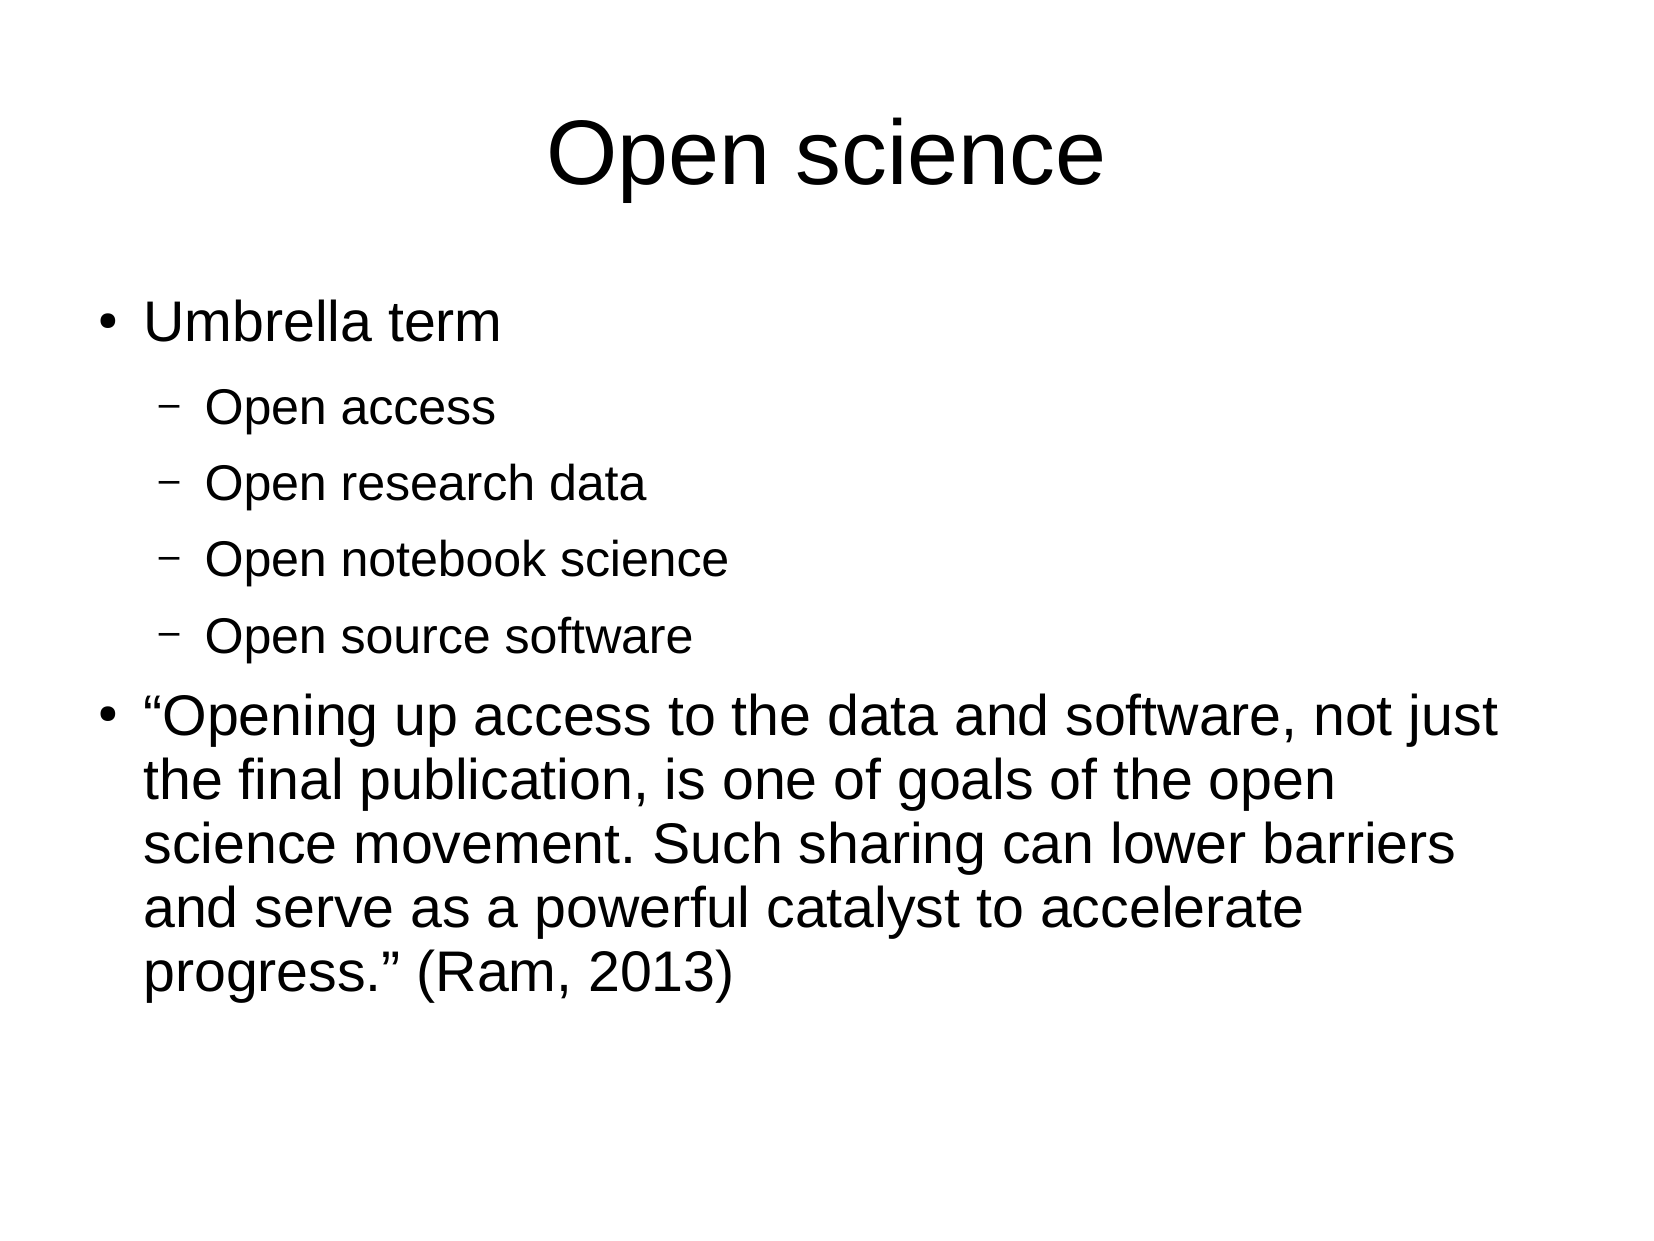

# Open science
Umbrella term
Open access
Open research data
Open notebook science
Open source software
“Opening up access to the data and software, not just the final publication, is one of goals of the open science movement. Such sharing can lower barriers and serve as a powerful catalyst to accelerate progress.” (Ram, 2013)